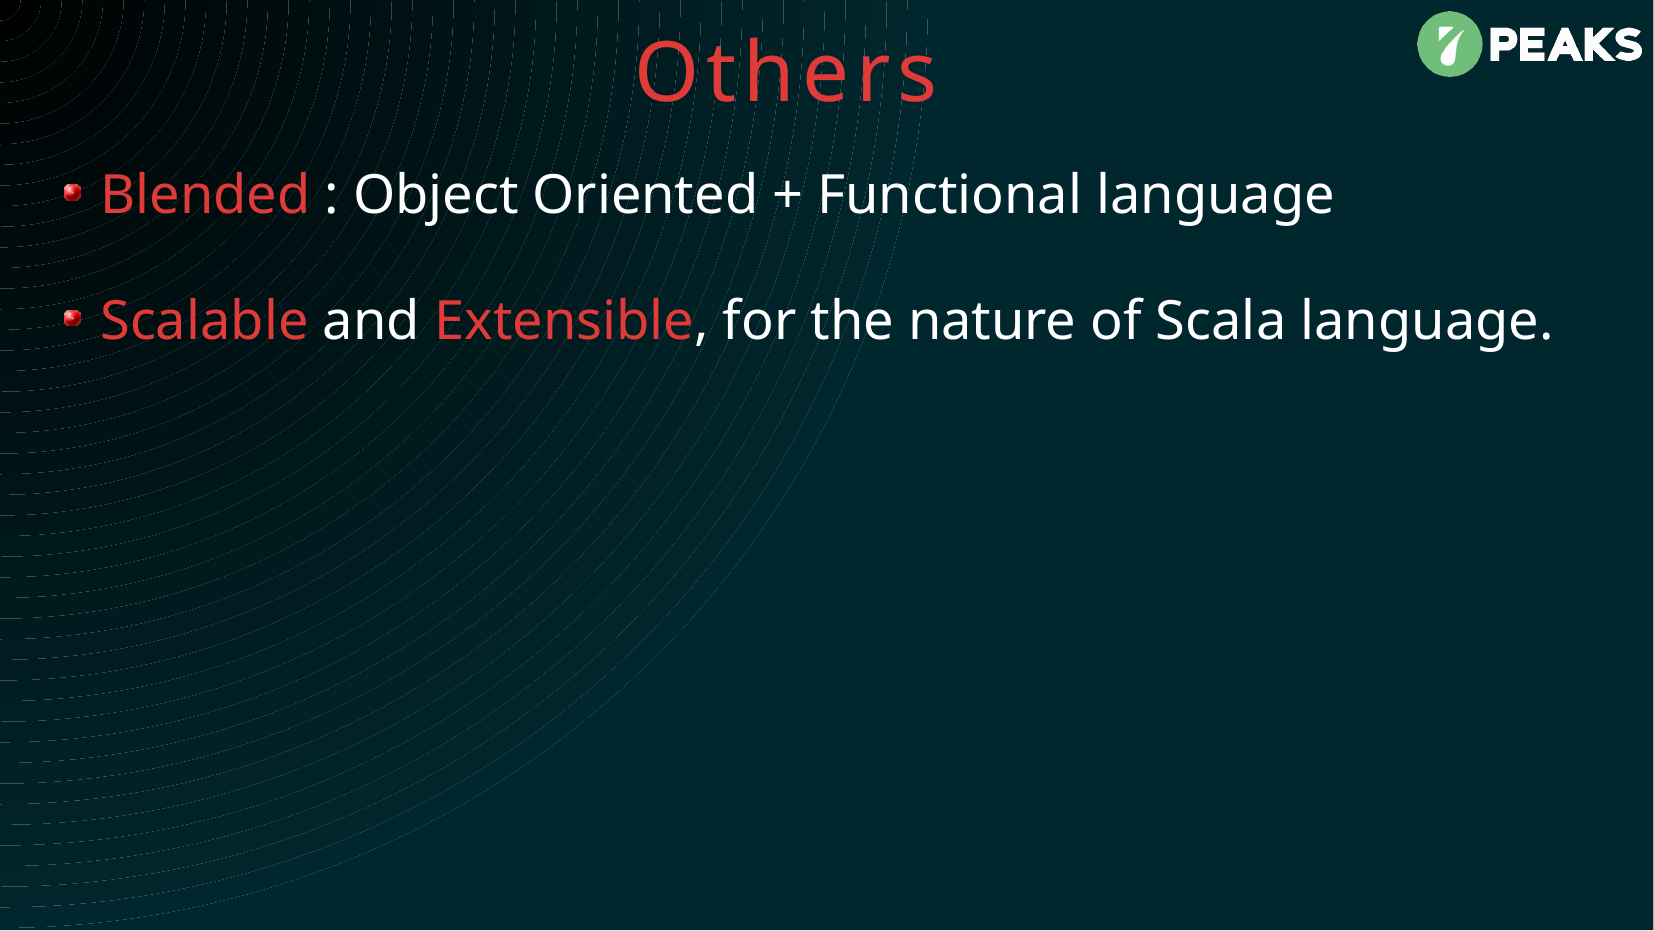

Others
Blended : Object Oriented + Functional language
Scalable and Extensible, for the nature of Scala language.